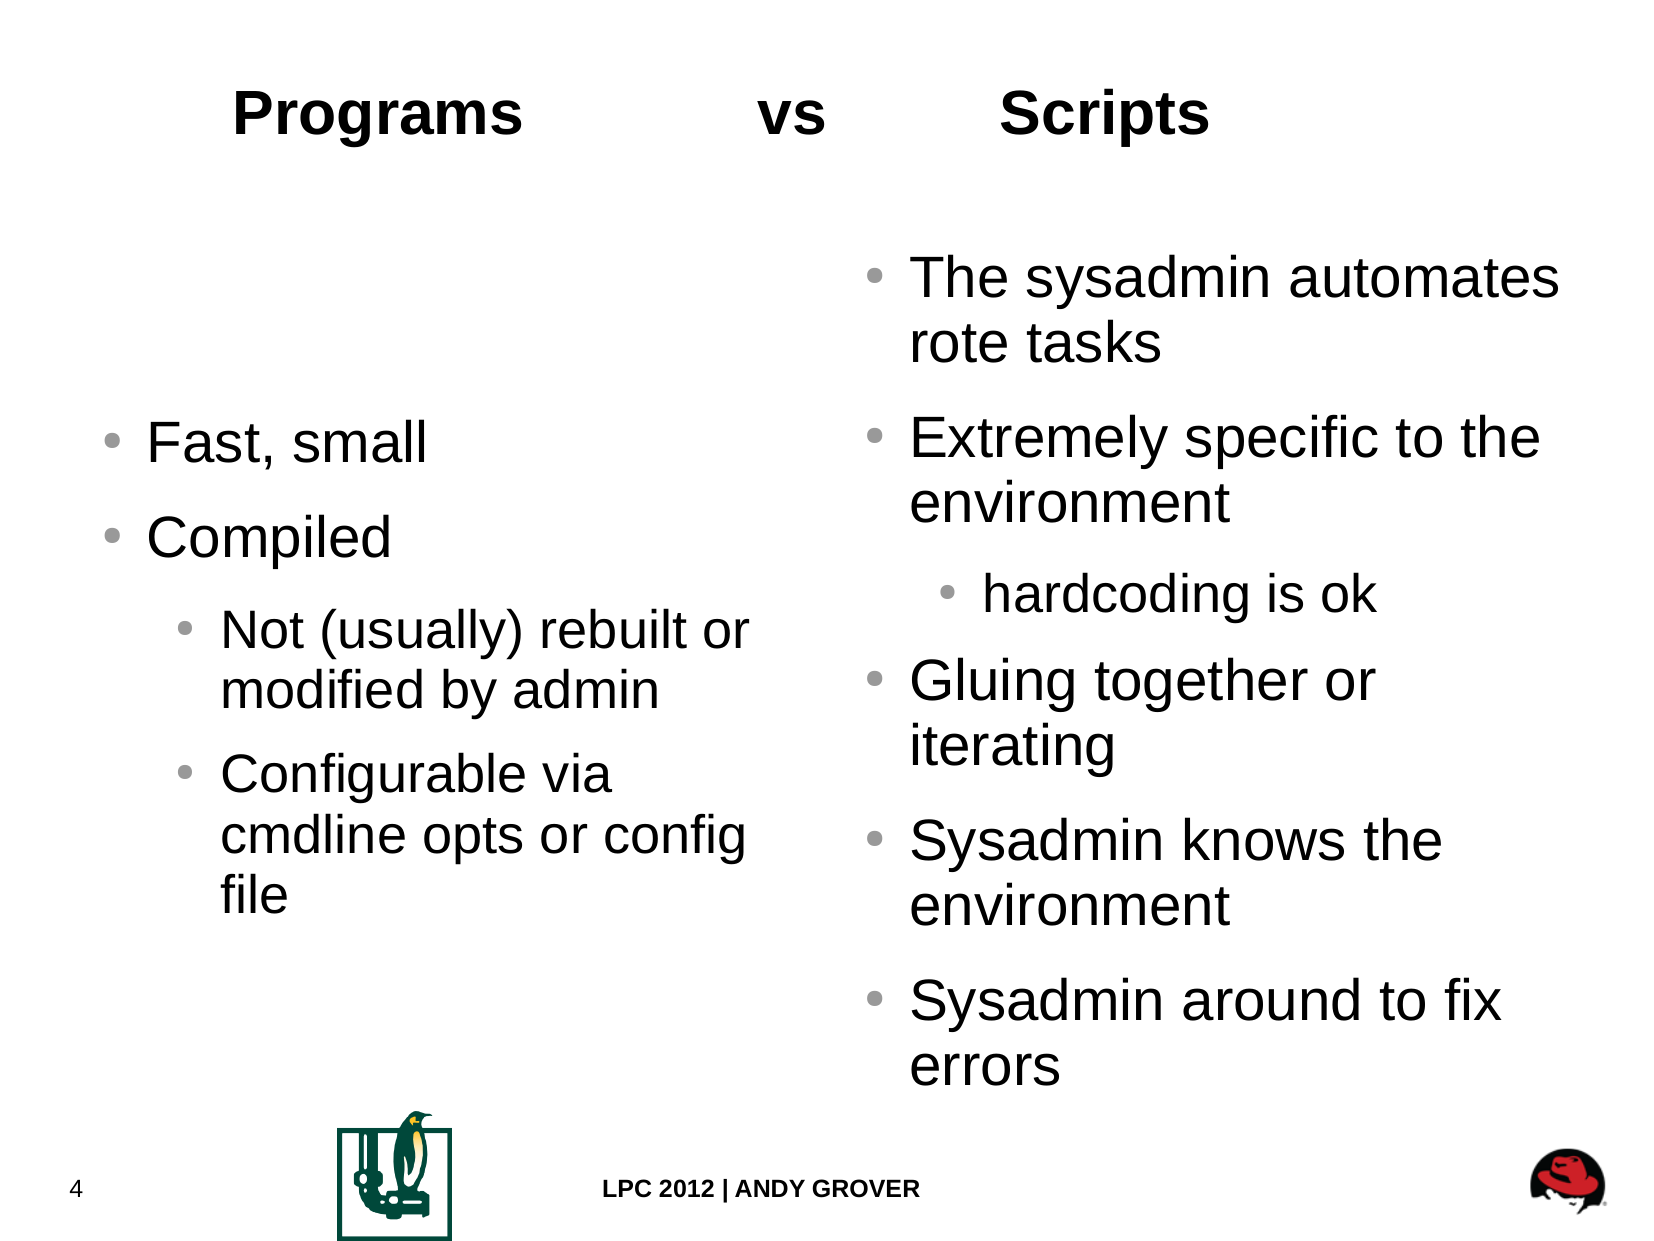

# Programs 			vs			 Scripts
The sysadmin automates rote tasks
Extremely specific to the environment
hardcoding is ok
Gluing together or iterating
Sysadmin knows the environment
Sysadmin around to fix errors
Fast, small
Compiled
Not (usually) rebuilt or modified by admin
Configurable via cmdline opts or config file